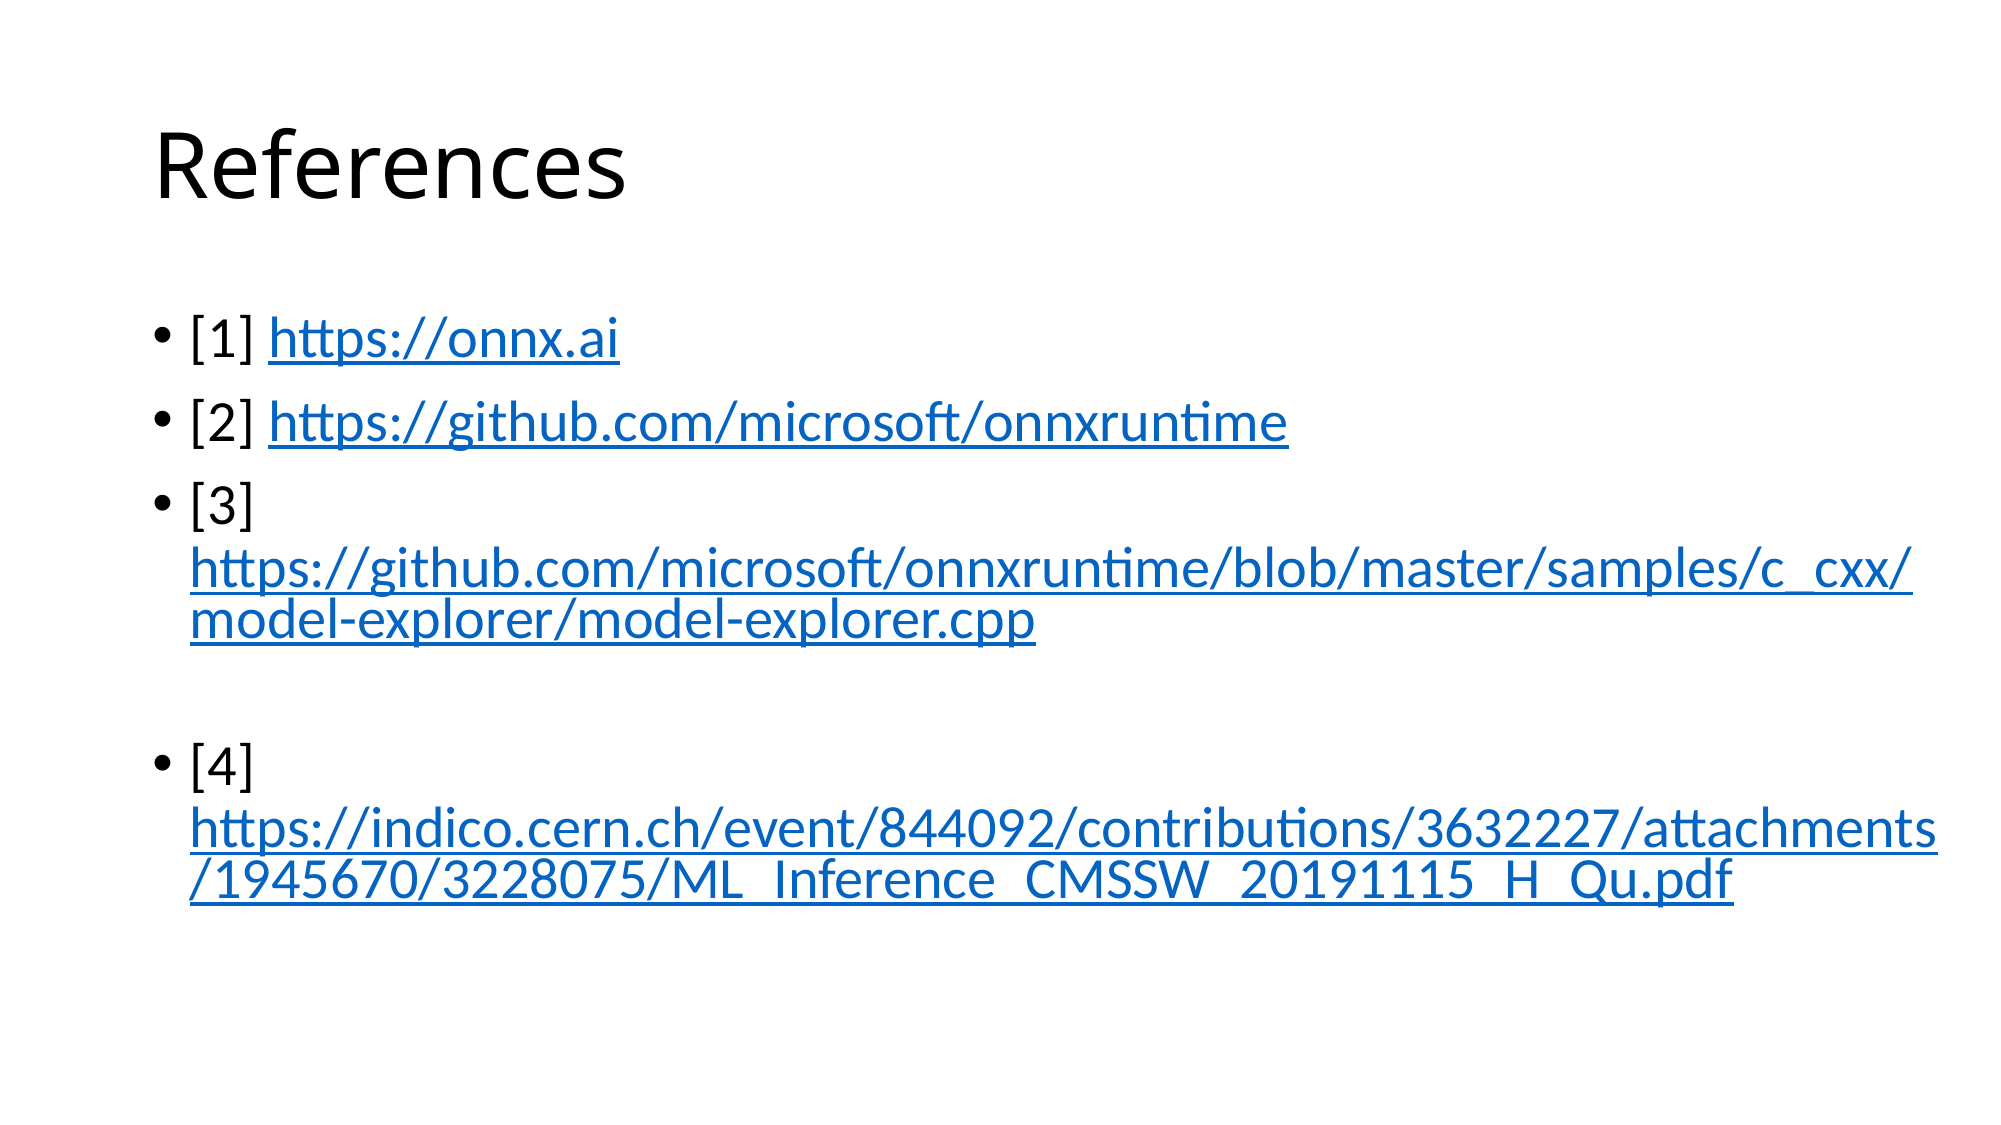

# References
[1] https://onnx.ai
[2] https://github.com/microsoft/onnxruntime
[3] https://github.com/microsoft/onnxruntime/blob/master/samples/c_cxx/model-explorer/model-explorer.cpp
[4] https://indico.cern.ch/event/844092/contributions/3632227/attachments/1945670/3228075/ML_Inference_CMSSW_20191115_H_Qu.pdf